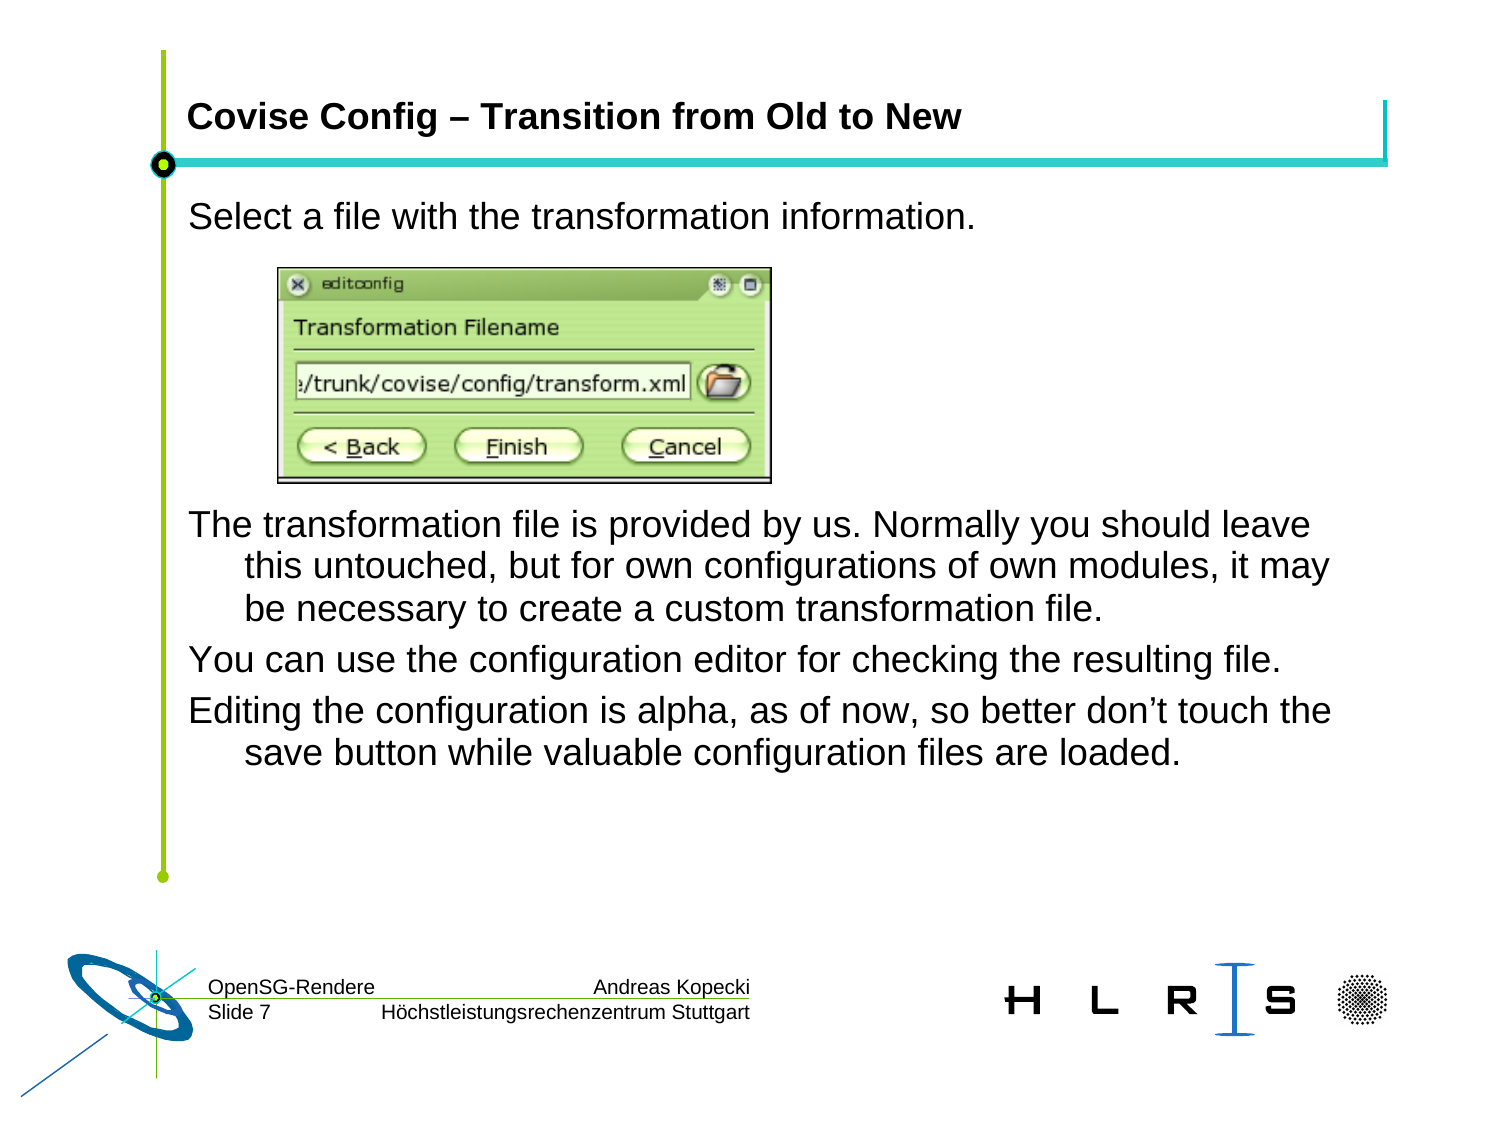

# Covise Config – Transition from Old to New
Select a file with the transformation information.
The transformation file is provided by us. Normally you should leave this untouched, but for own configurations of own modules, it may be necessary to create a custom transformation file.
You can use the configuration editor for checking the resulting file.
Editing the configuration is alpha, as of now, so better don’t touch the save button while valuable configuration files are loaded.
OpenSG-Rendere
7